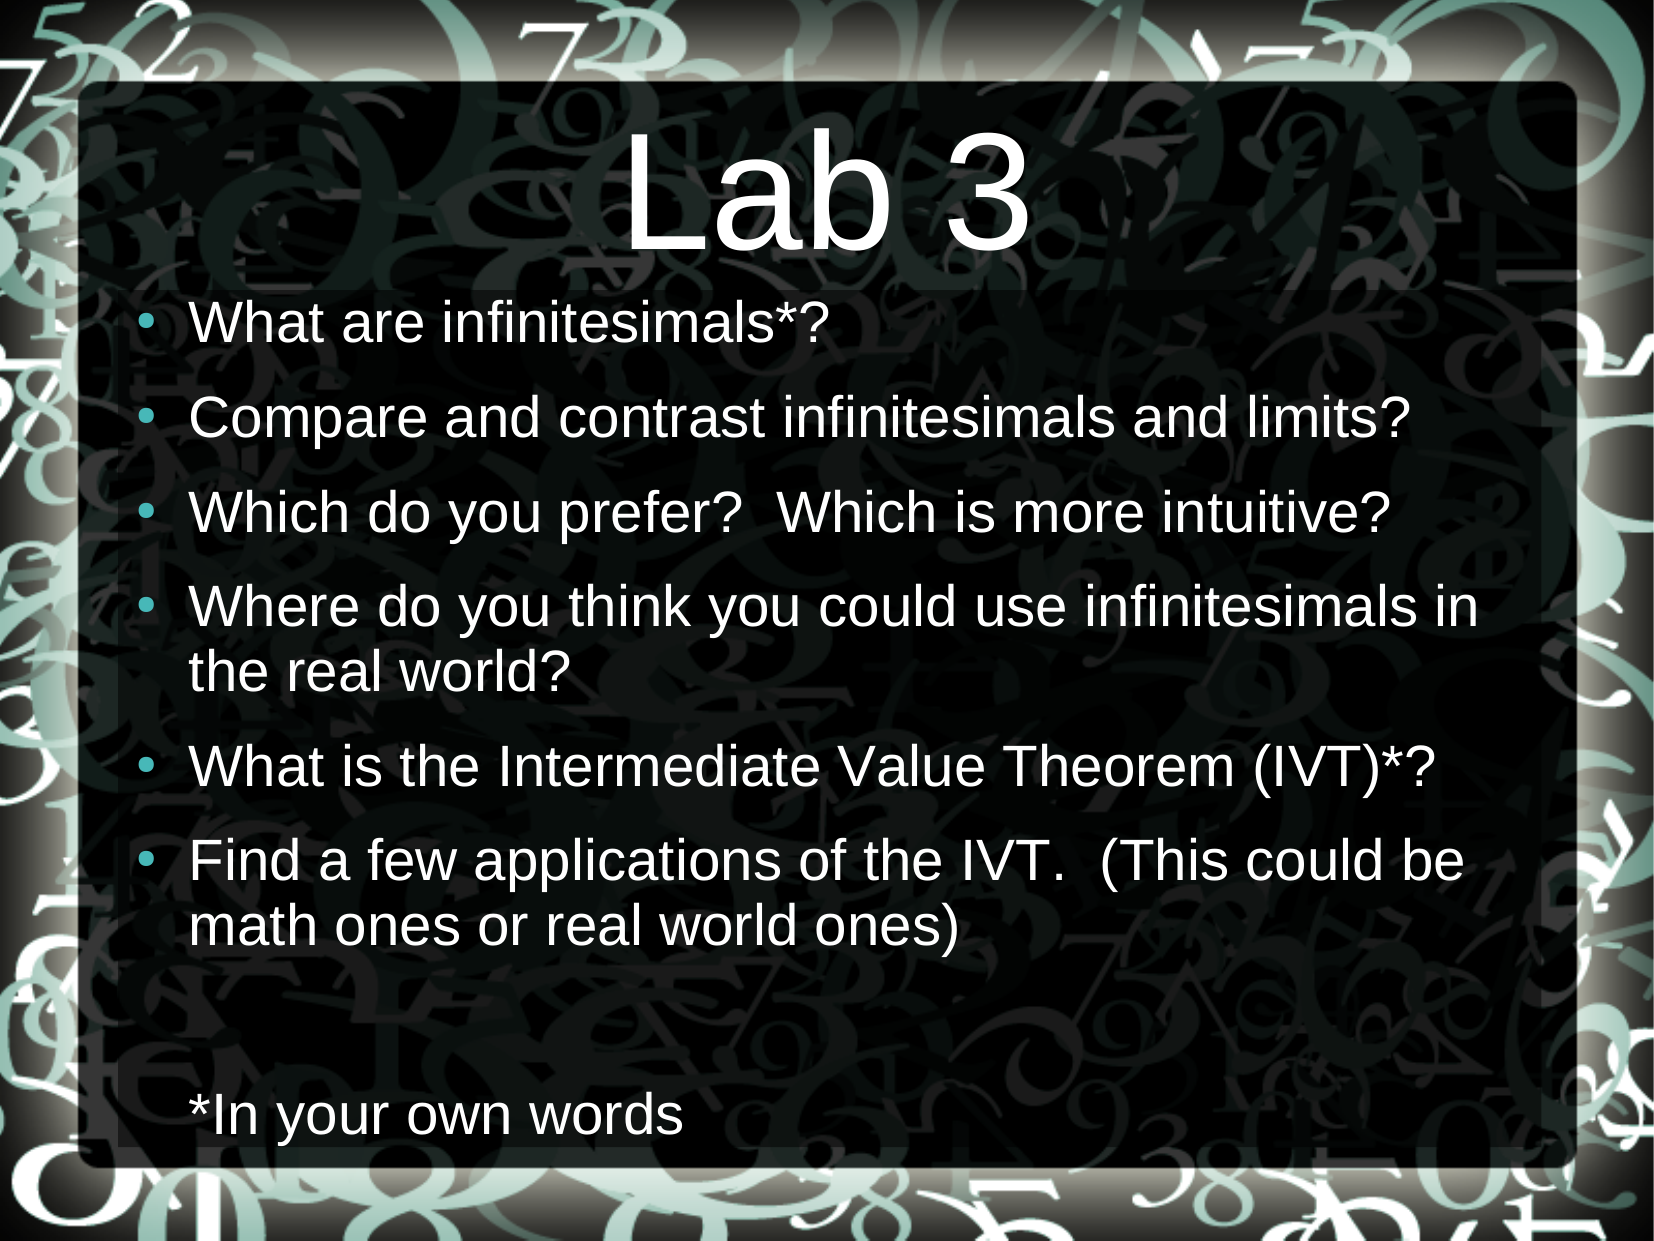

# Lab 3
What are infinitesimals*?
Compare and contrast infinitesimals and limits?
Which do you prefer? Which is more intuitive?
Where do you think you could use infinitesimals in the real world?
What is the Intermediate Value Theorem (IVT)*?
Find a few applications of the IVT. (This could be math ones or real world ones)
*In your own words